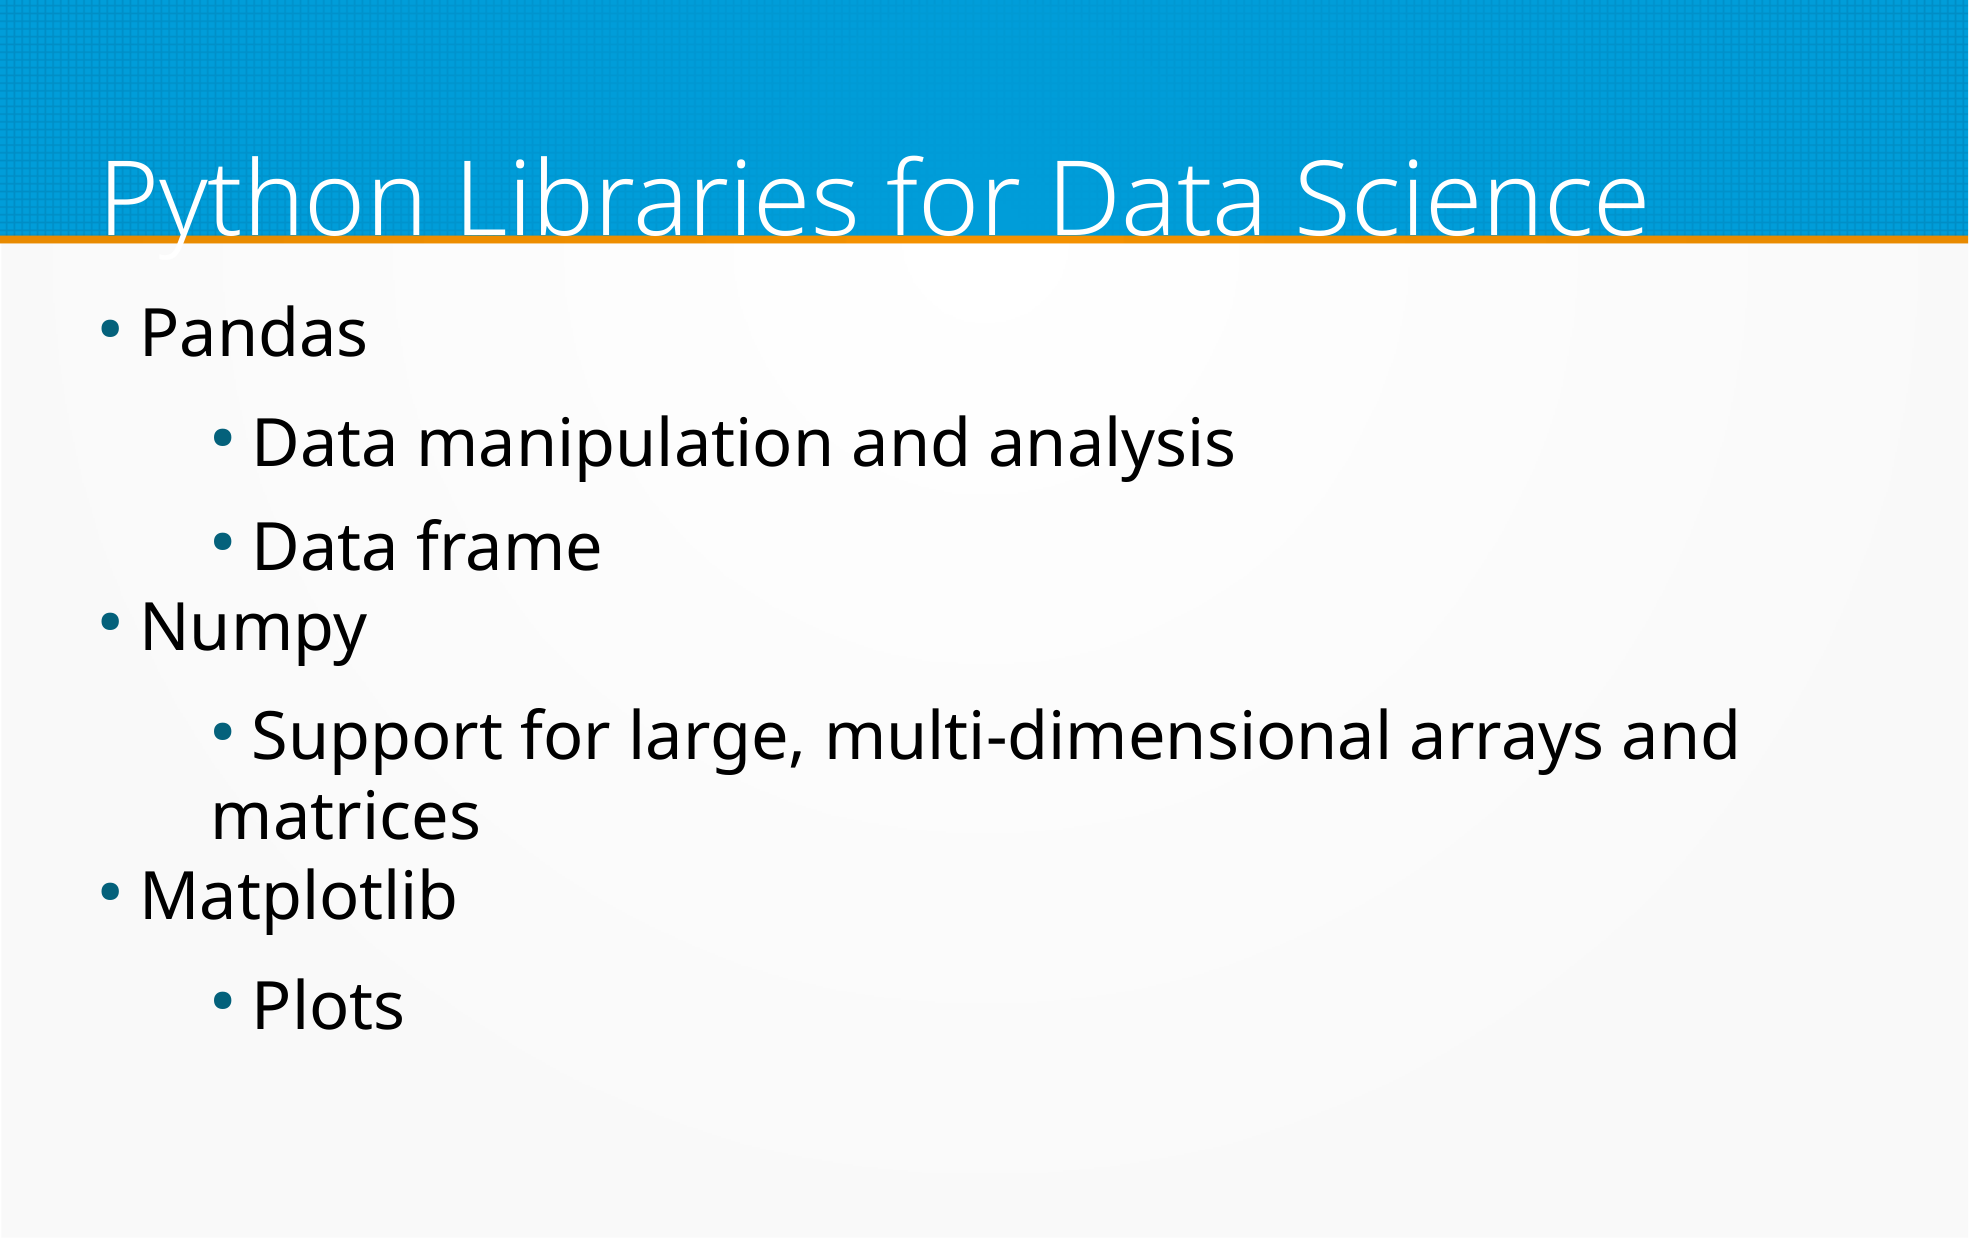

# Python Libraries for Data Science
 Pandas
 Data manipulation and analysis
 Data frame
 Numpy
 Support for large, multi-dimensional arrays and matrices
 Matplotlib
 Plots